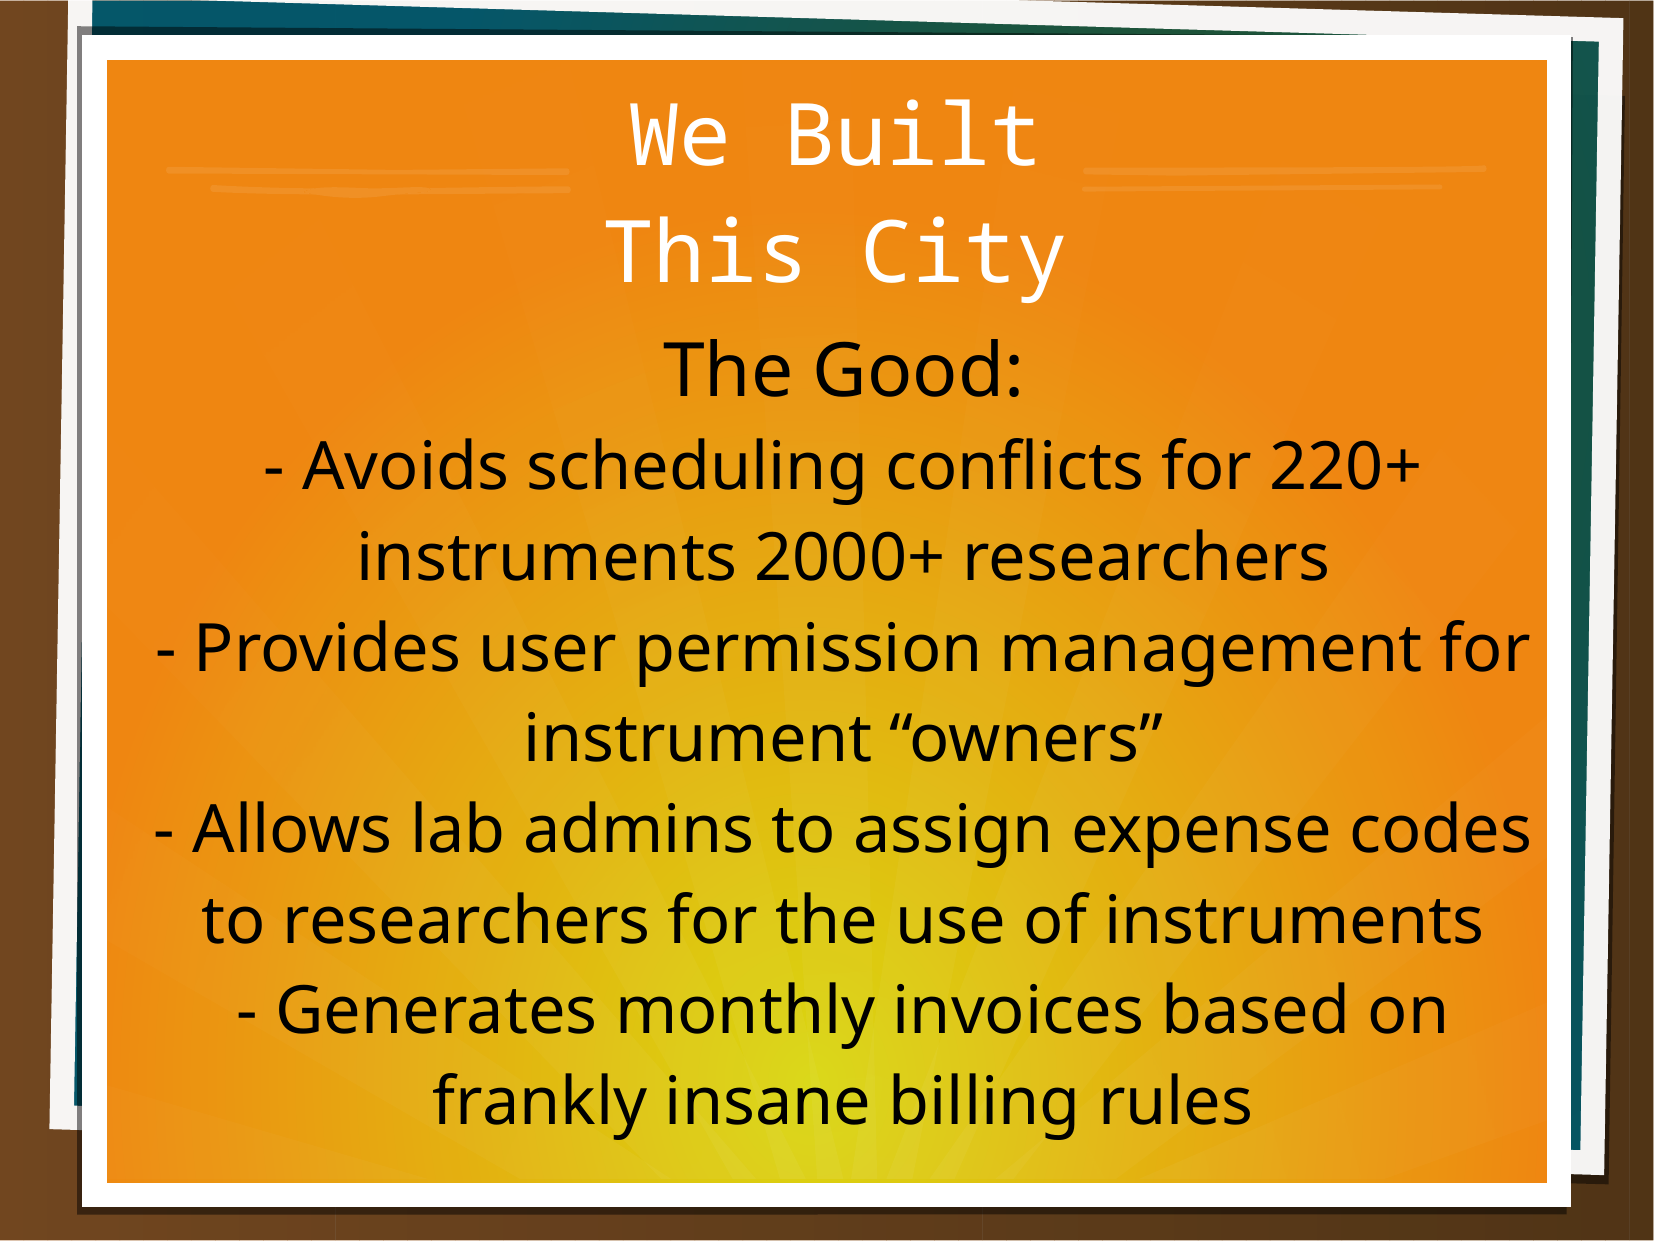

# We Built This City
The Good:
- Avoids scheduling conflicts for 220+ instruments 2000+ researchers
- Provides user permission management for instrument “owners”
- Allows lab admins to assign expense codes to researchers for the use of instruments
- Generates monthly invoices based on frankly insane billing rules